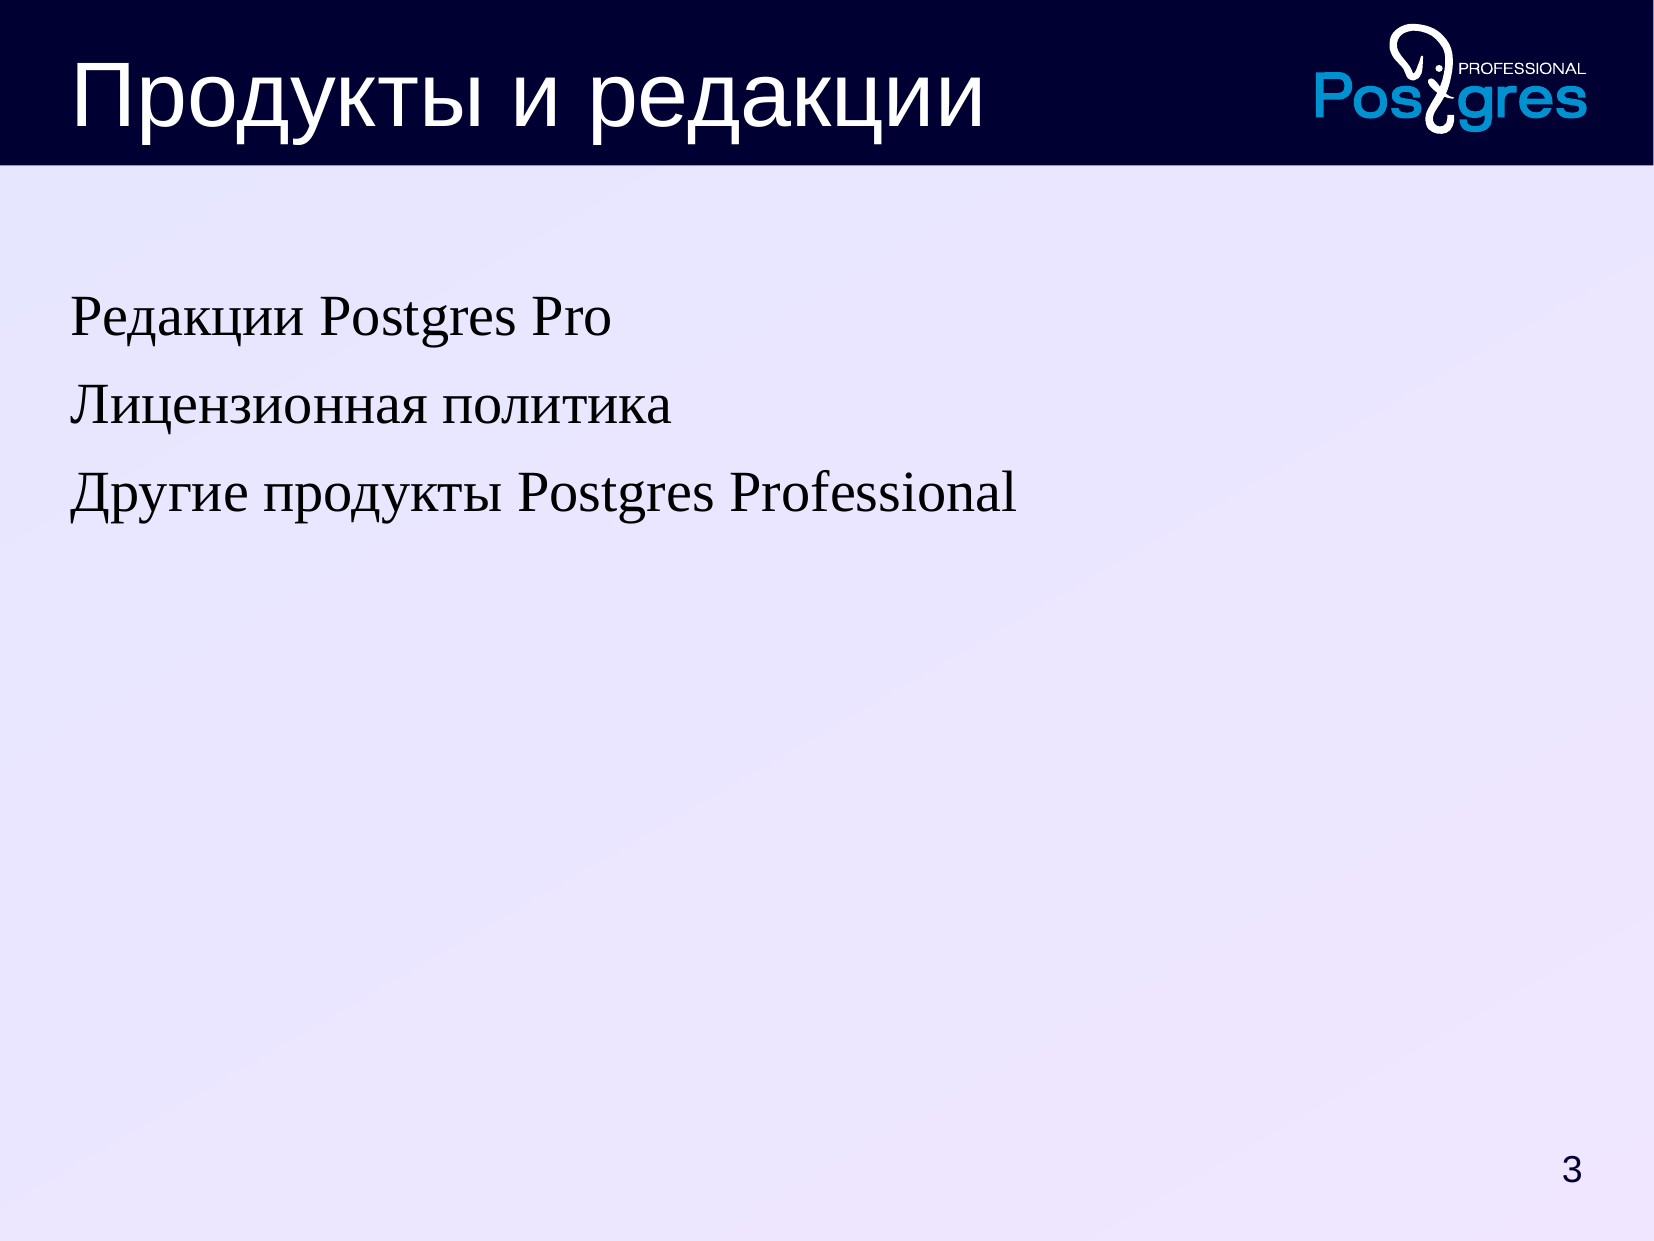

# Продукты и редакции
Редакции Postgres Pro
Лицензионная политика
Другие продукты Postgres Professional